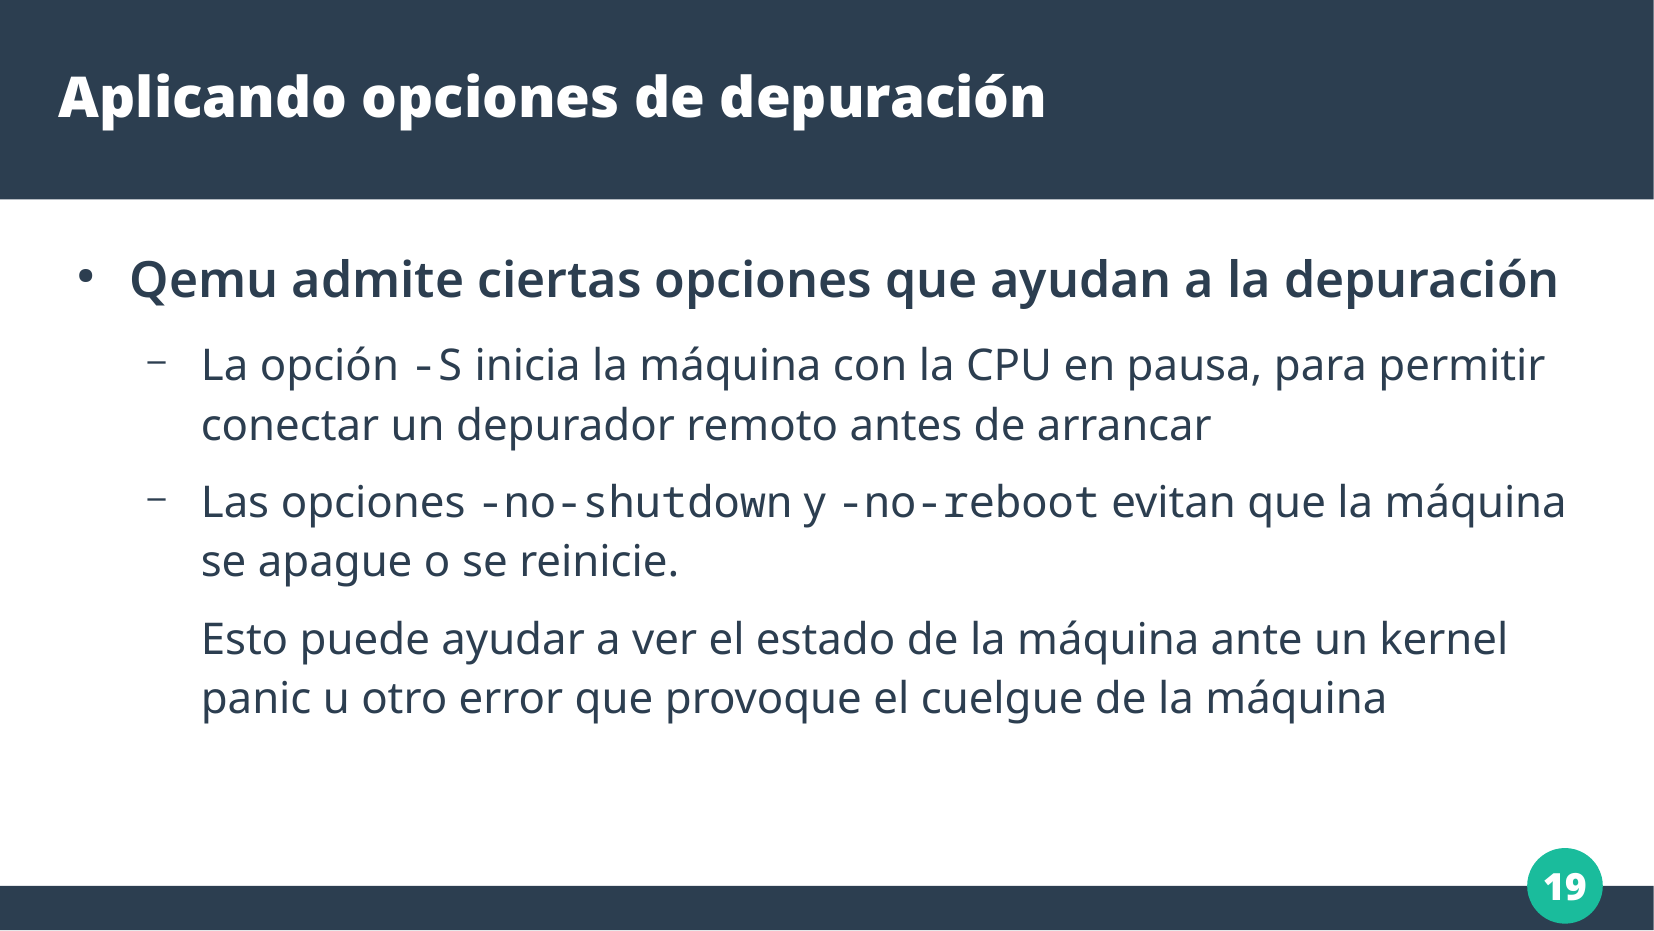

# Aplicando opciones de depuración
Qemu admite ciertas opciones que ayudan a la depuración
La opción -S inicia la máquina con la CPU en pausa, para permitir conectar un depurador remoto antes de arrancar
Las opciones -no-shutdown y -no-reboot evitan que la máquina se apague o se reinicie.
Esto puede ayudar a ver el estado de la máquina ante un kernel panic u otro error que provoque el cuelgue de la máquina